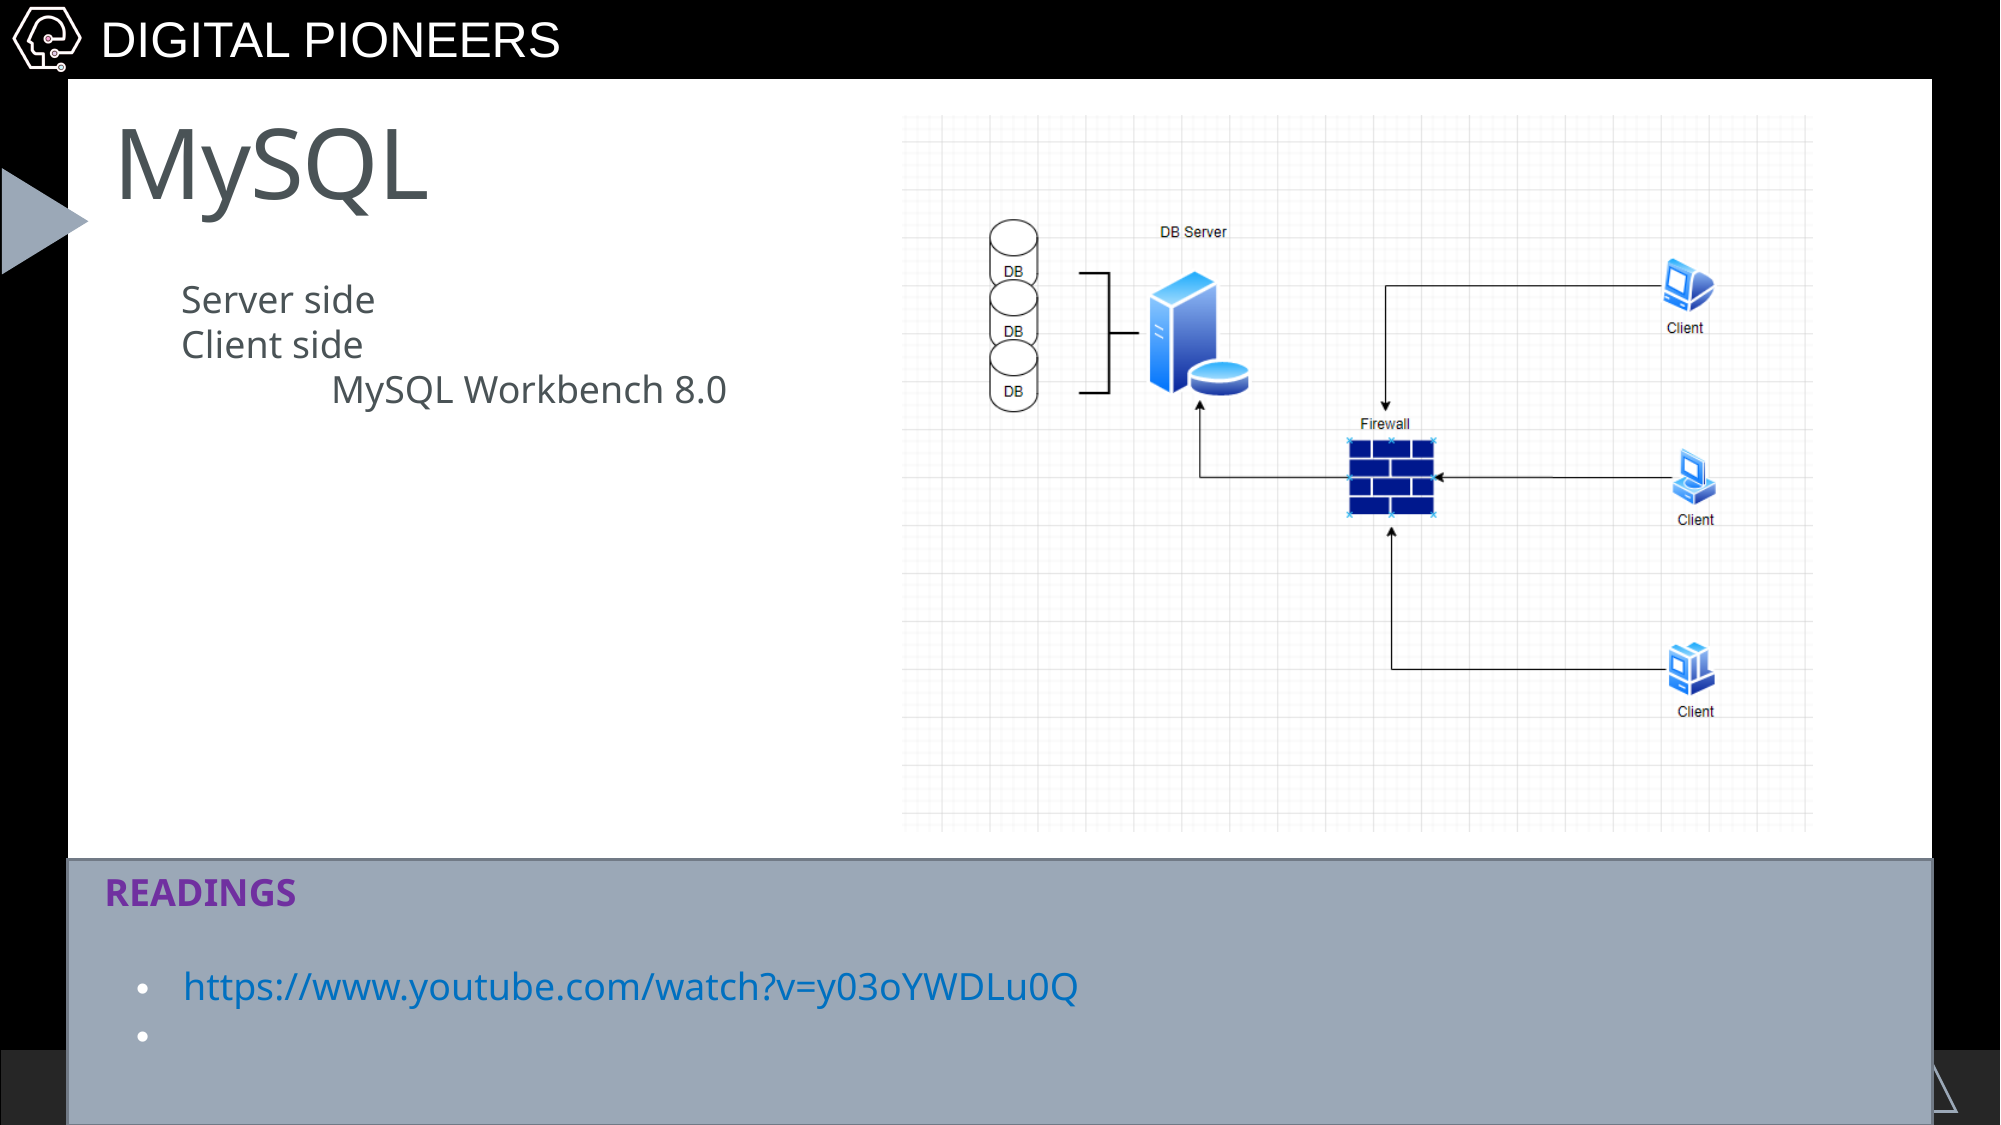

DIGITAL PIONEERS
# MySQL
Server side
Client side
MySQL Workbench 8.0
READINGS
https://www.youtube.com/watch?v=y03oYWDLu0Q